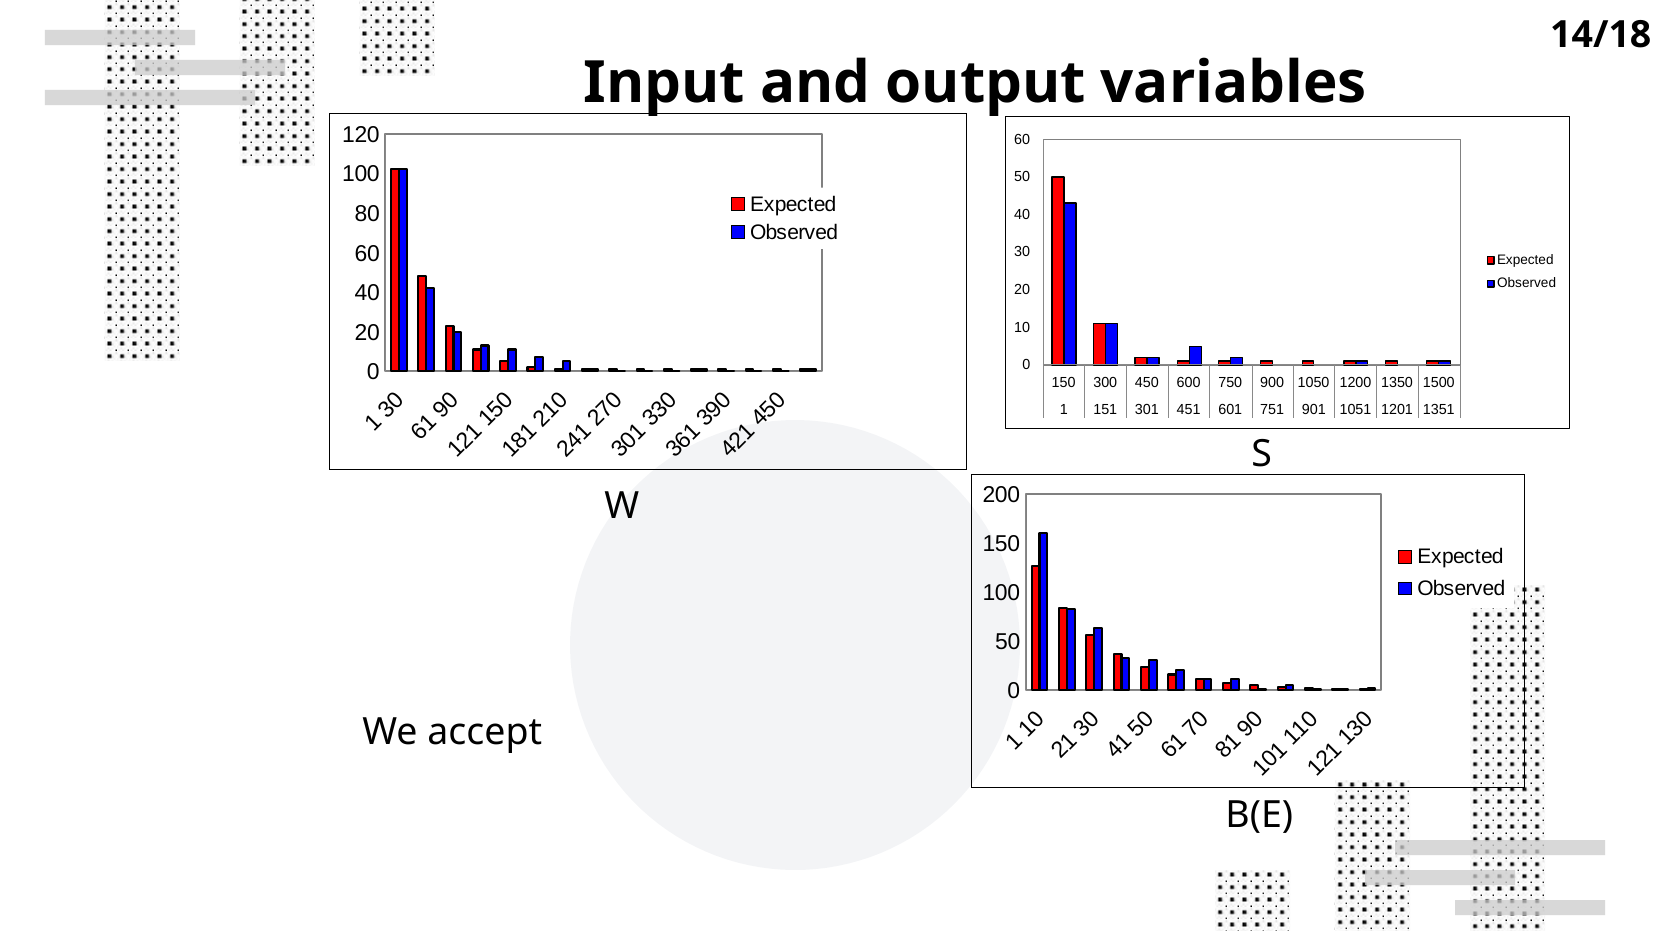

14/18
Input and output variables
### Chart
| Category | Expected | Observed |
|---|---|---|
| 1 30 | 102.0 | 102.0 |
| 31 60 | 48.0 | 42.0 |
| 61 90 | 23.0 | 20.0 |
| 91 120 | 11.0 | 13.0 |
| 121 150 | 5.0 | 11.0 |
| 151 180 | 2.0 | 7.0 |
| 181 210 | 1.0 | 5.0 |
| 211 240 | 1.0 | 1.0 |
| 241 270 | 1.0 | 0.0 |
| 271 300 | 1.0 | 0.0 |
| 301 330 | 1.0 | 0.0 |
| 331 360 | 1.0 | 1.0 |
| 361 390 | 1.0 | 0.0 |
| 391 420 | 1.0 | 0.0 |
| 421 450 | 1.0 | 0.0 |
| 451 480 | 1.0 | 1.0 |
S
W
### Chart
| Category | Expected | Observed |
|---|---|---|
| 1 10 | 127.0 | 160.0 |
| 11 20 | 84.0 | 83.0 |
| 21 30 | 56.0 | 63.0 |
| 31 40 | 37.0 | 33.0 |
| 41 50 | 24.0 | 31.0 |
| 51 60 | 16.0 | 21.0 |
| 61 70 | 11.0 | 11.0 |
| 71 80 | 7.0 | 11.0 |
| 81 90 | 5.0 | 1.0 |
| 91 100 | 3.0 | 5.0 |
| 101 110 | 2.0 | 1.0 |
| 111 120 | 1.0 | 1.0 |
| 121 130 | 1.0 | 2.0 |We accept
B(E)